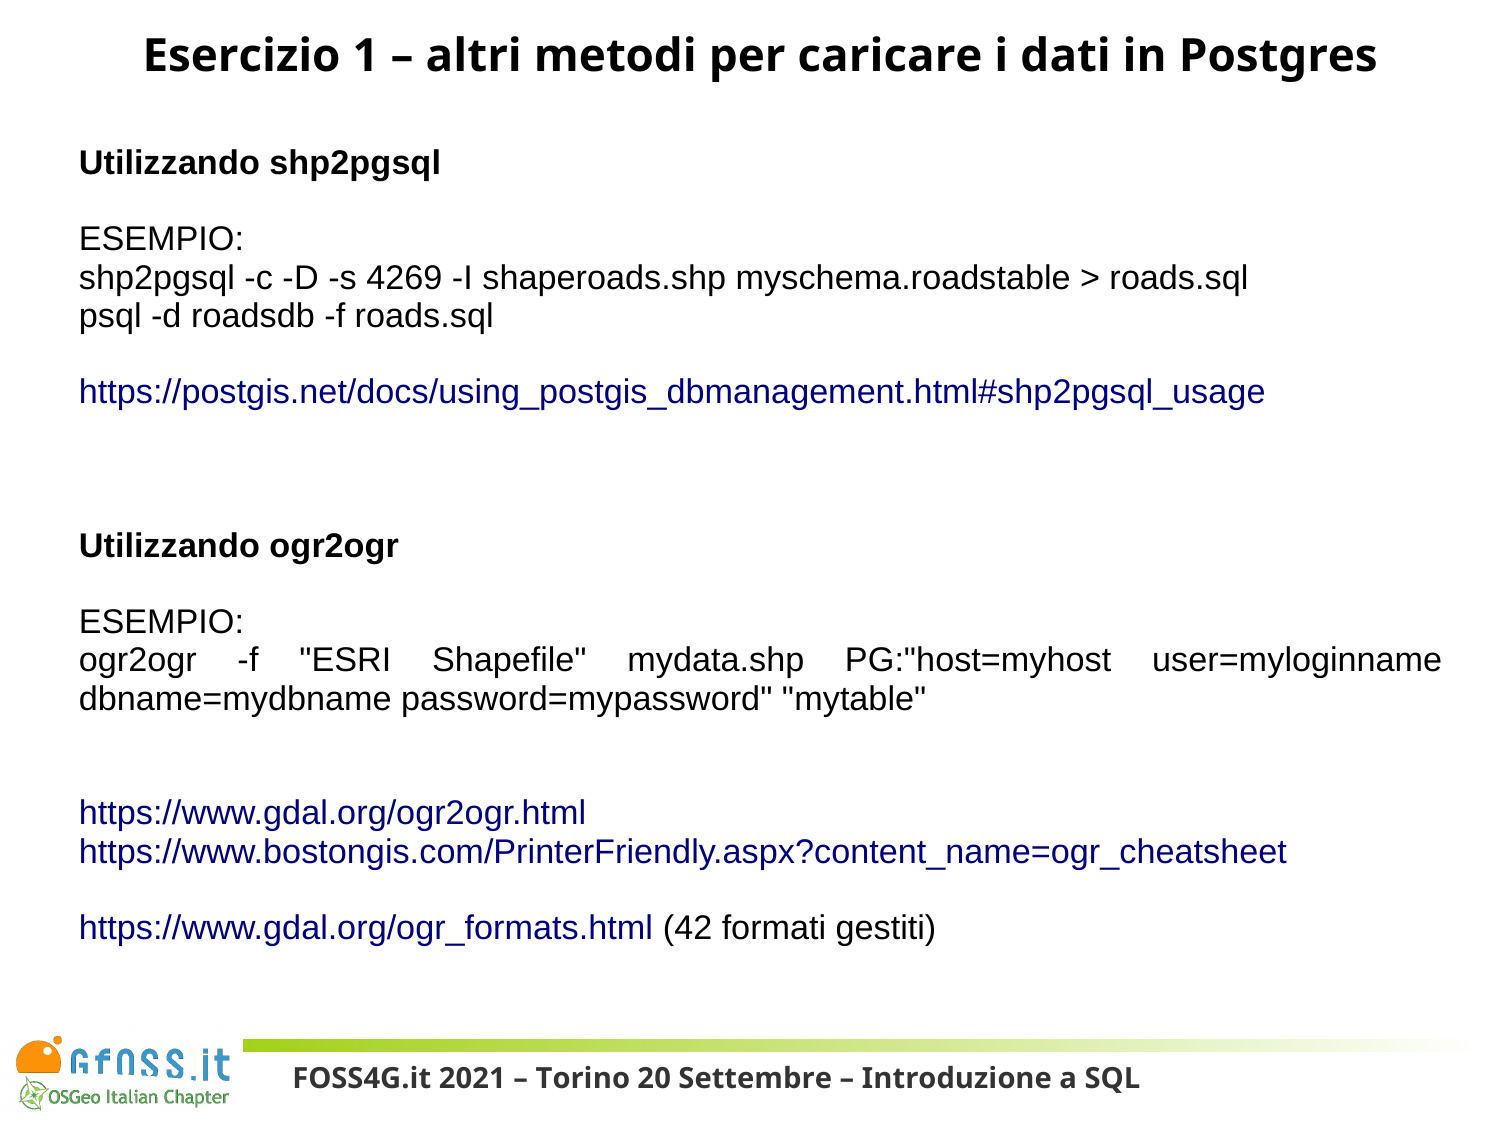

# Esercizio 1 – altri metodi per caricare i dati in Postgres
Utilizzando shp2pgsql
ESEMPIO:
shp2pgsql -c -D -s 4269 -I shaperoads.shp myschema.roadstable > roads.sql
psql -d roadsdb -f roads.sql
https://postgis.net/docs/using_postgis_dbmanagement.html#shp2pgsql_usage
Utilizzando ogr2ogr
ESEMPIO:
ogr2ogr -f "ESRI Shapefile" mydata.shp PG:"host=myhost user=myloginname dbname=mydbname password=mypassword" "mytable"
https://www.gdal.org/ogr2ogr.html
https://www.bostongis.com/PrinterFriendly.aspx?content_name=ogr_cheatsheet
https://www.gdal.org/ogr_formats.html (42 formati gestiti)